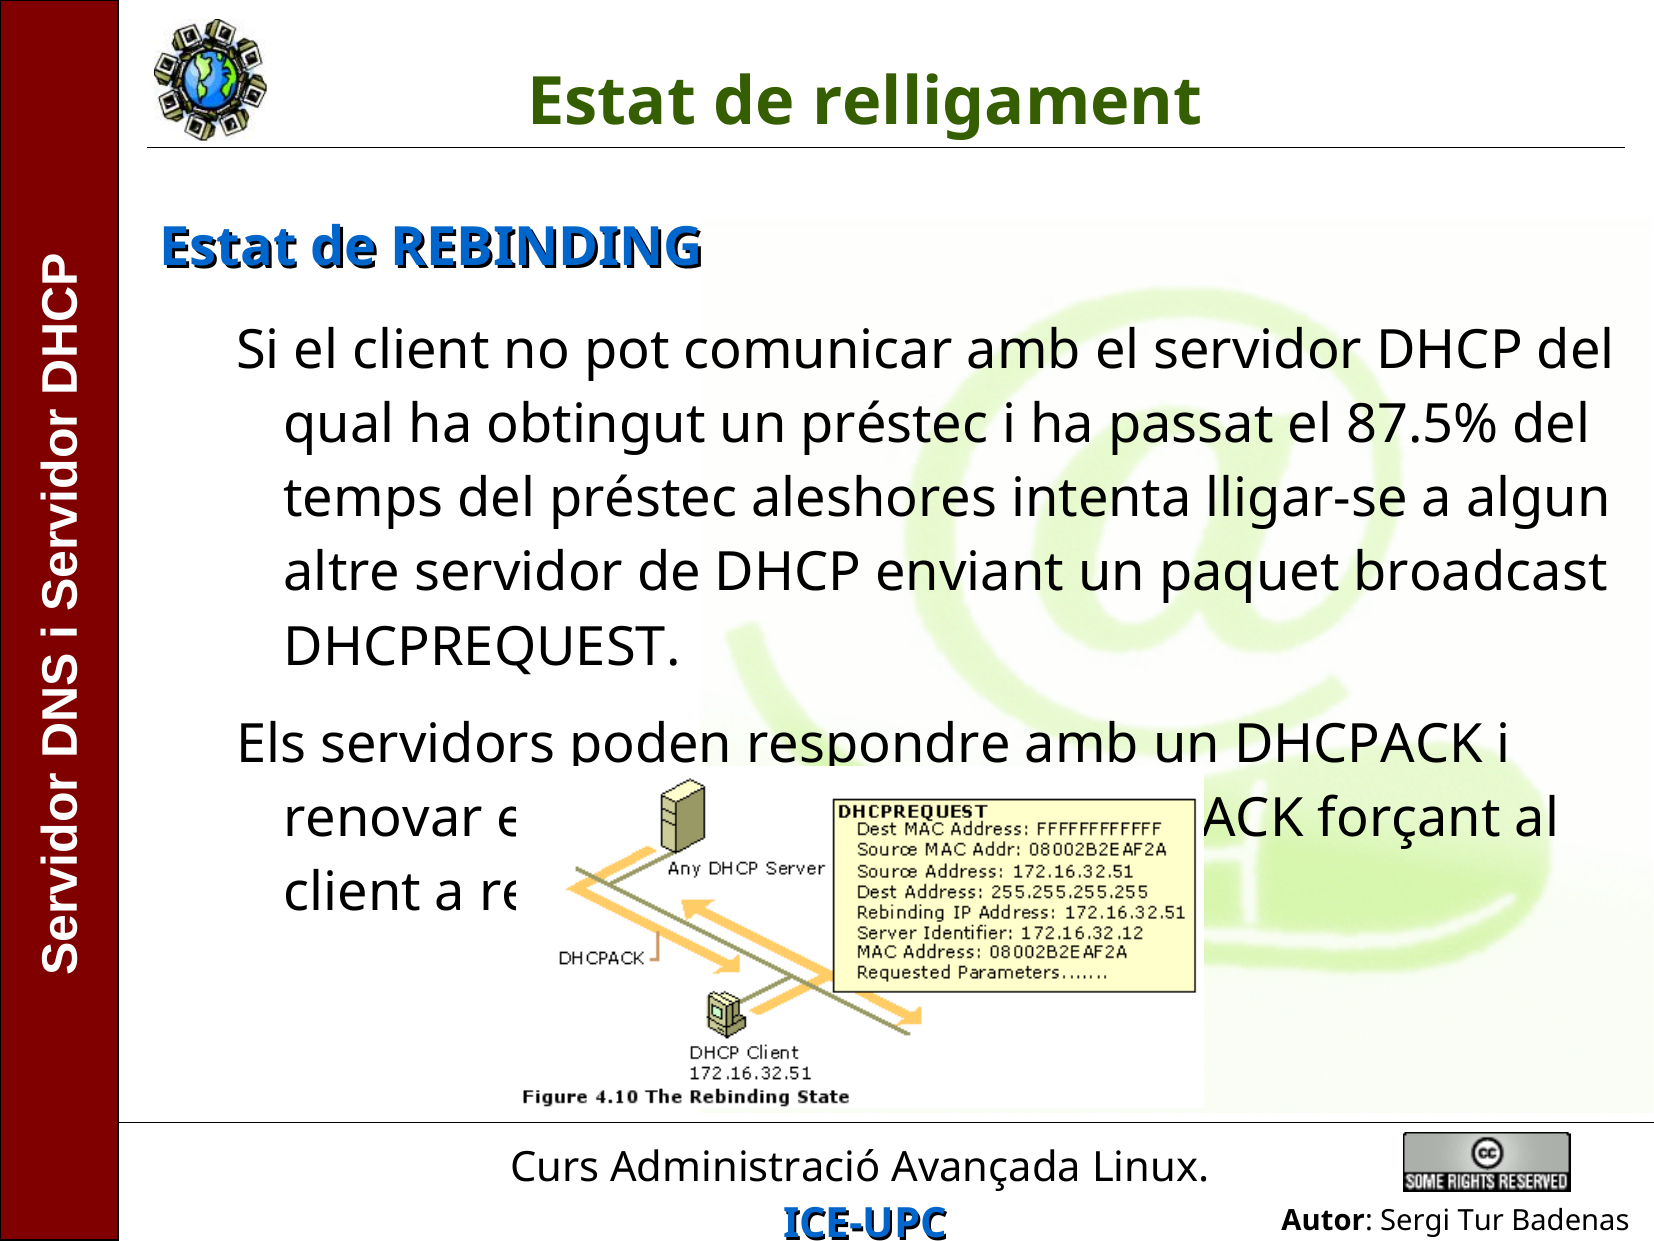

# Estat de relligament
Estat de REBINDING
Si el client no pot comunicar amb el servidor DHCP del qual ha obtingut un préstec i ha passat el 87.5% del temps del préstec aleshores intenta lligar-se a algun altre servidor de DHCP enviant un paquet broadcast DHCPREQUEST.
Els servidors poden respondre amb un DHCPACK i renovar el préstec o amb un DHCPNACK forçant al client a reiniciar el procés.